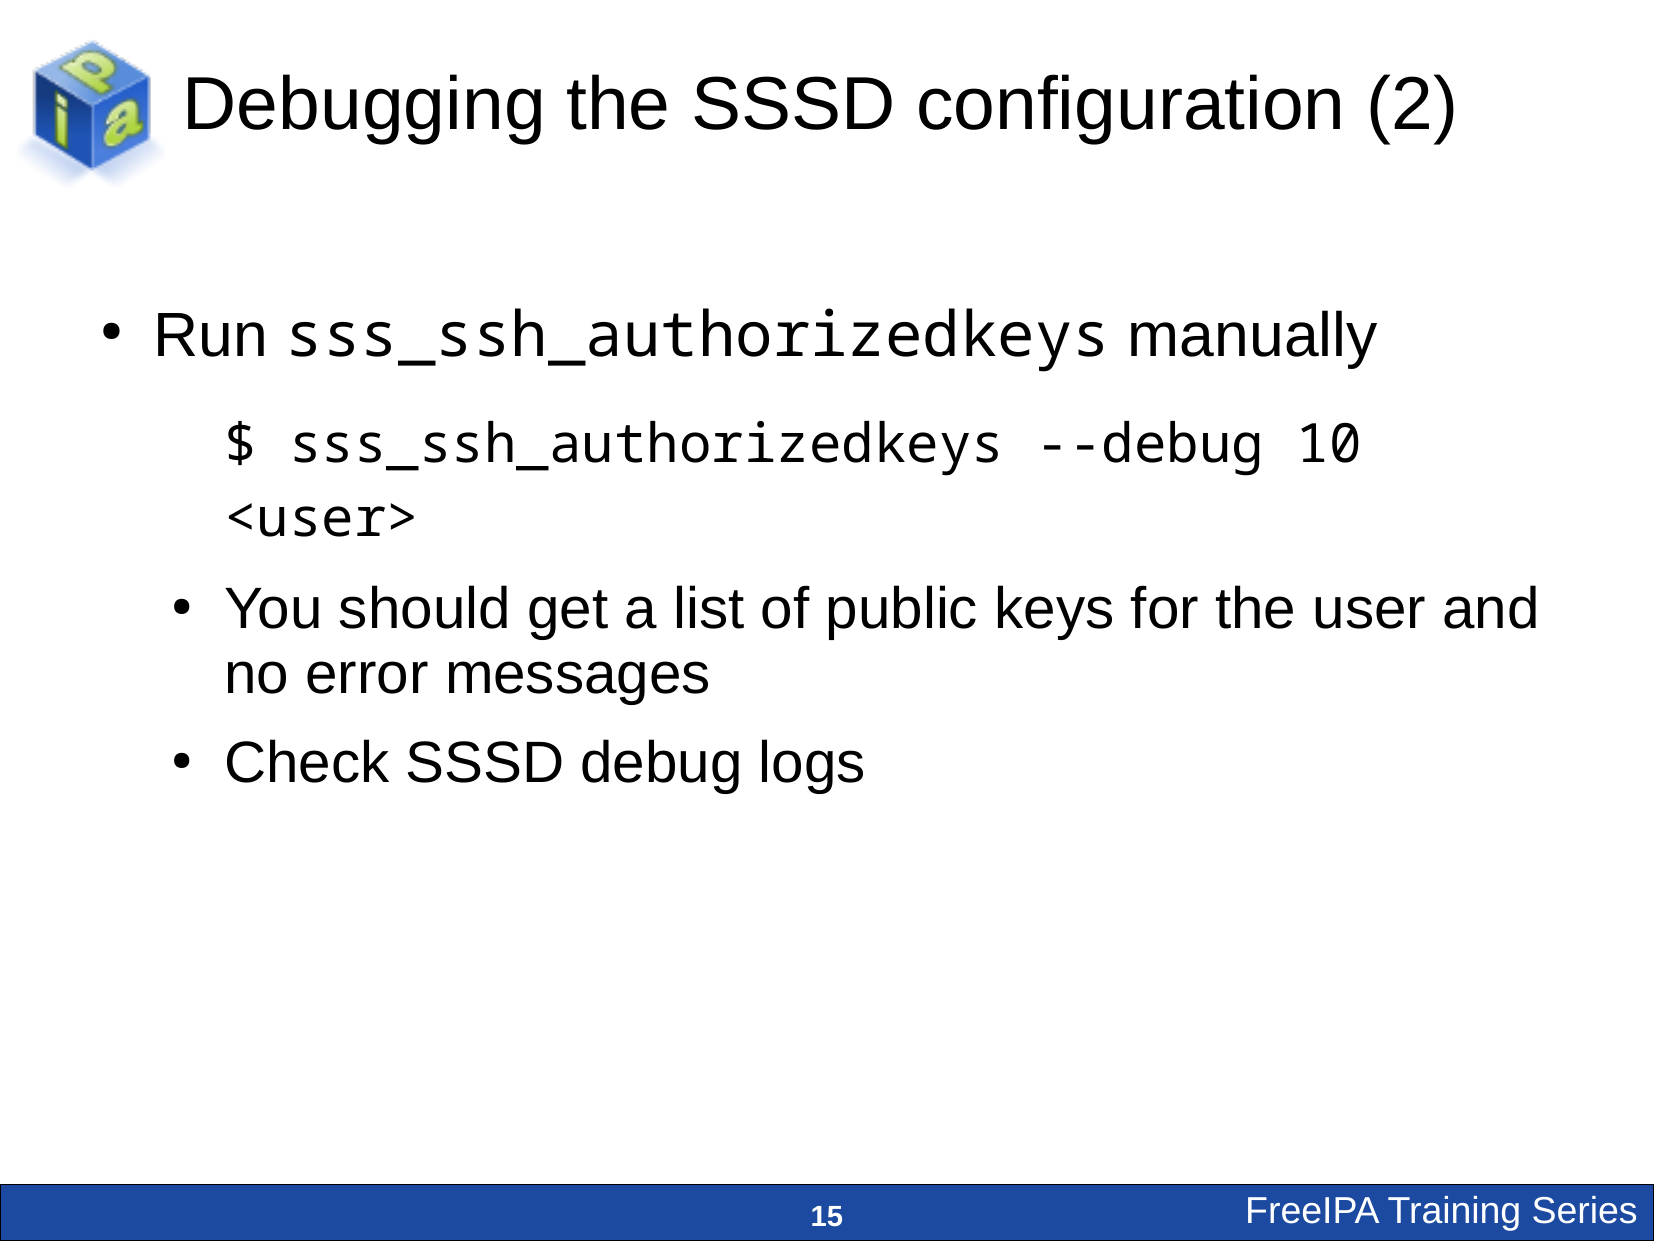

# Debugging the SSSD configuration (2)
Run sss_ssh_authorizedkeys manually
$ sss_ssh_authorizedkeys --debug 10 <user>
You should get a list of public keys for the user and no error messages
Check SSSD debug logs
15